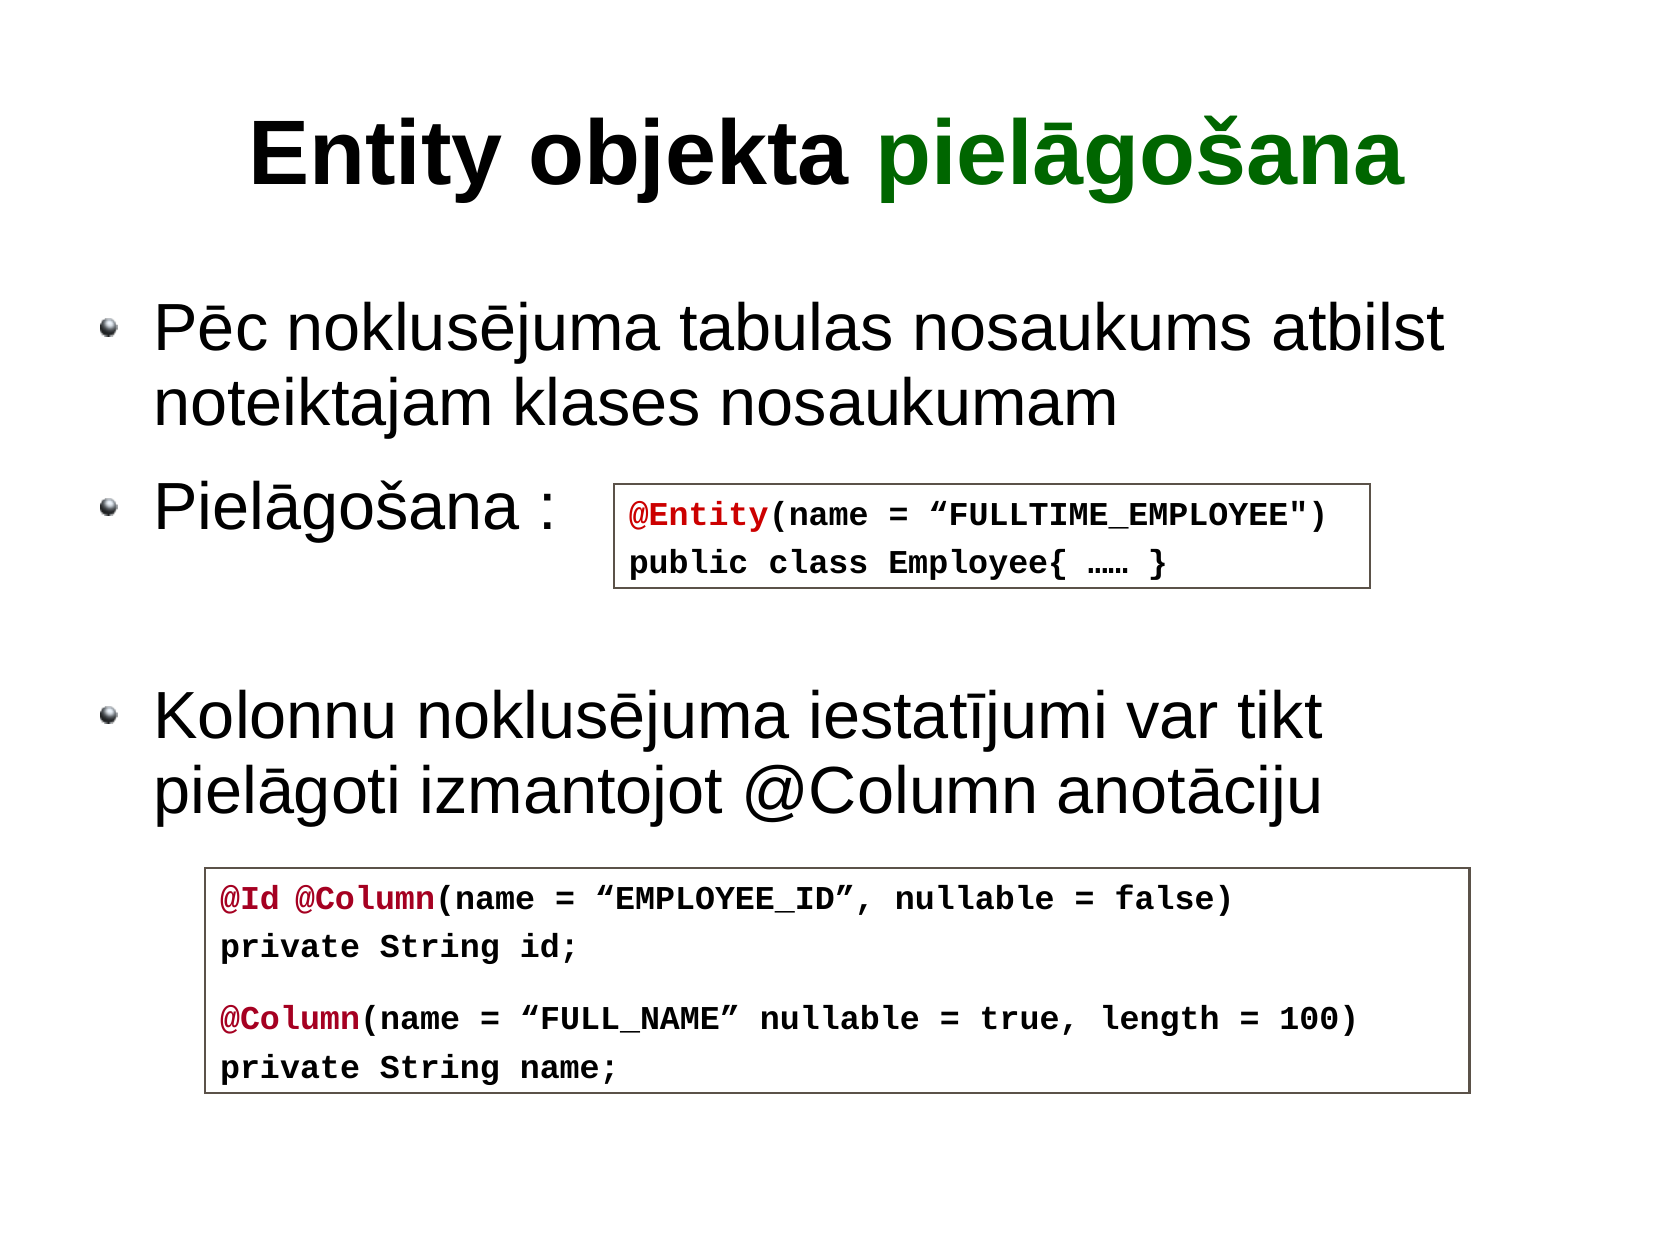

# Entity objekta pielāgošana
Pēc noklusējuma tabulas nosaukums atbilst noteiktajam klases nosaukumam
Pielāgošana :
Kolonnu noklusējuma iestatījumi var tikt pielāgoti izmantojot @Column anotāciju
@Entity(name = “FULLTIME_EMPLOYEE")
public class Employee{ …… }
@Id	@Column(name = “EMPLOYEE_ID”, nullable = false)
private String id;
@Column(name = “FULL_NAME” nullable = true, length = 100)
private String name;